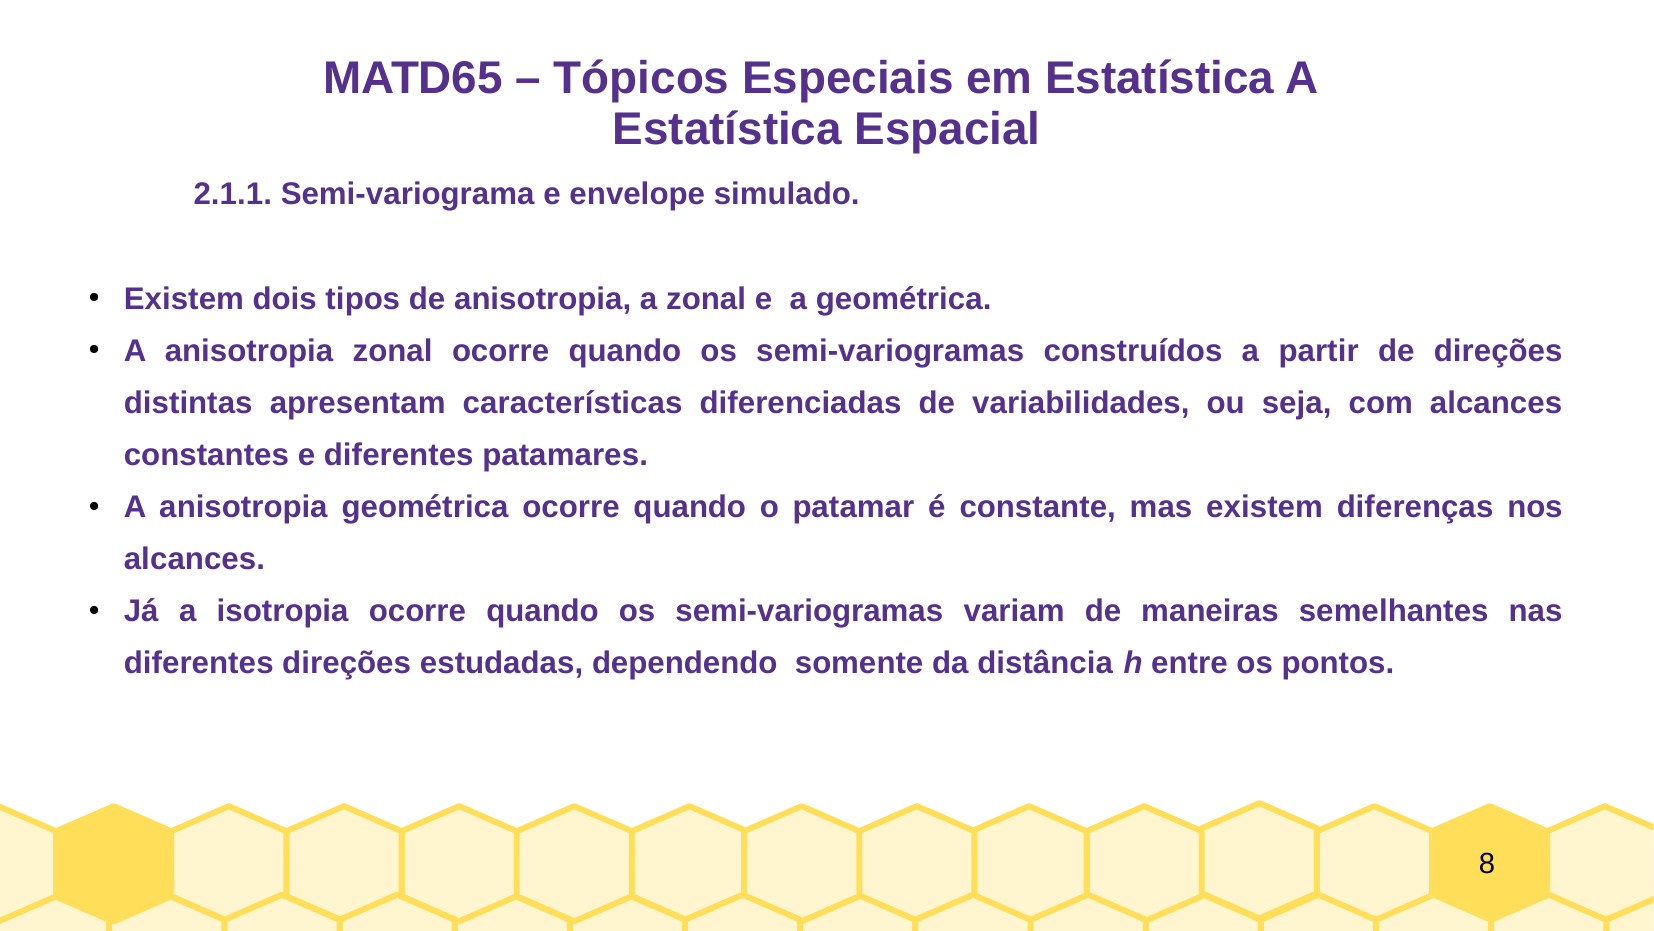

# MATD65 – Tópicos Especiais em Estatística A Estatística Espacial
 2.1.1. Semi-variograma e envelope simulado.
Existem dois tipos de anisotropia, a zonal e a geométrica.
A anisotropia zonal ocorre quando os semi-variogramas construídos a partir de direções distintas apresentam características diferenciadas de variabilidades, ou seja, com alcances constantes e diferentes patamares.
A anisotropia geométrica ocorre quando o patamar é constante, mas existem diferenças nos alcances.
Já a isotropia ocorre quando os semi-variogramas variam de maneiras semelhantes nas diferentes direções estudadas, dependendo somente da distância h entre os pontos.